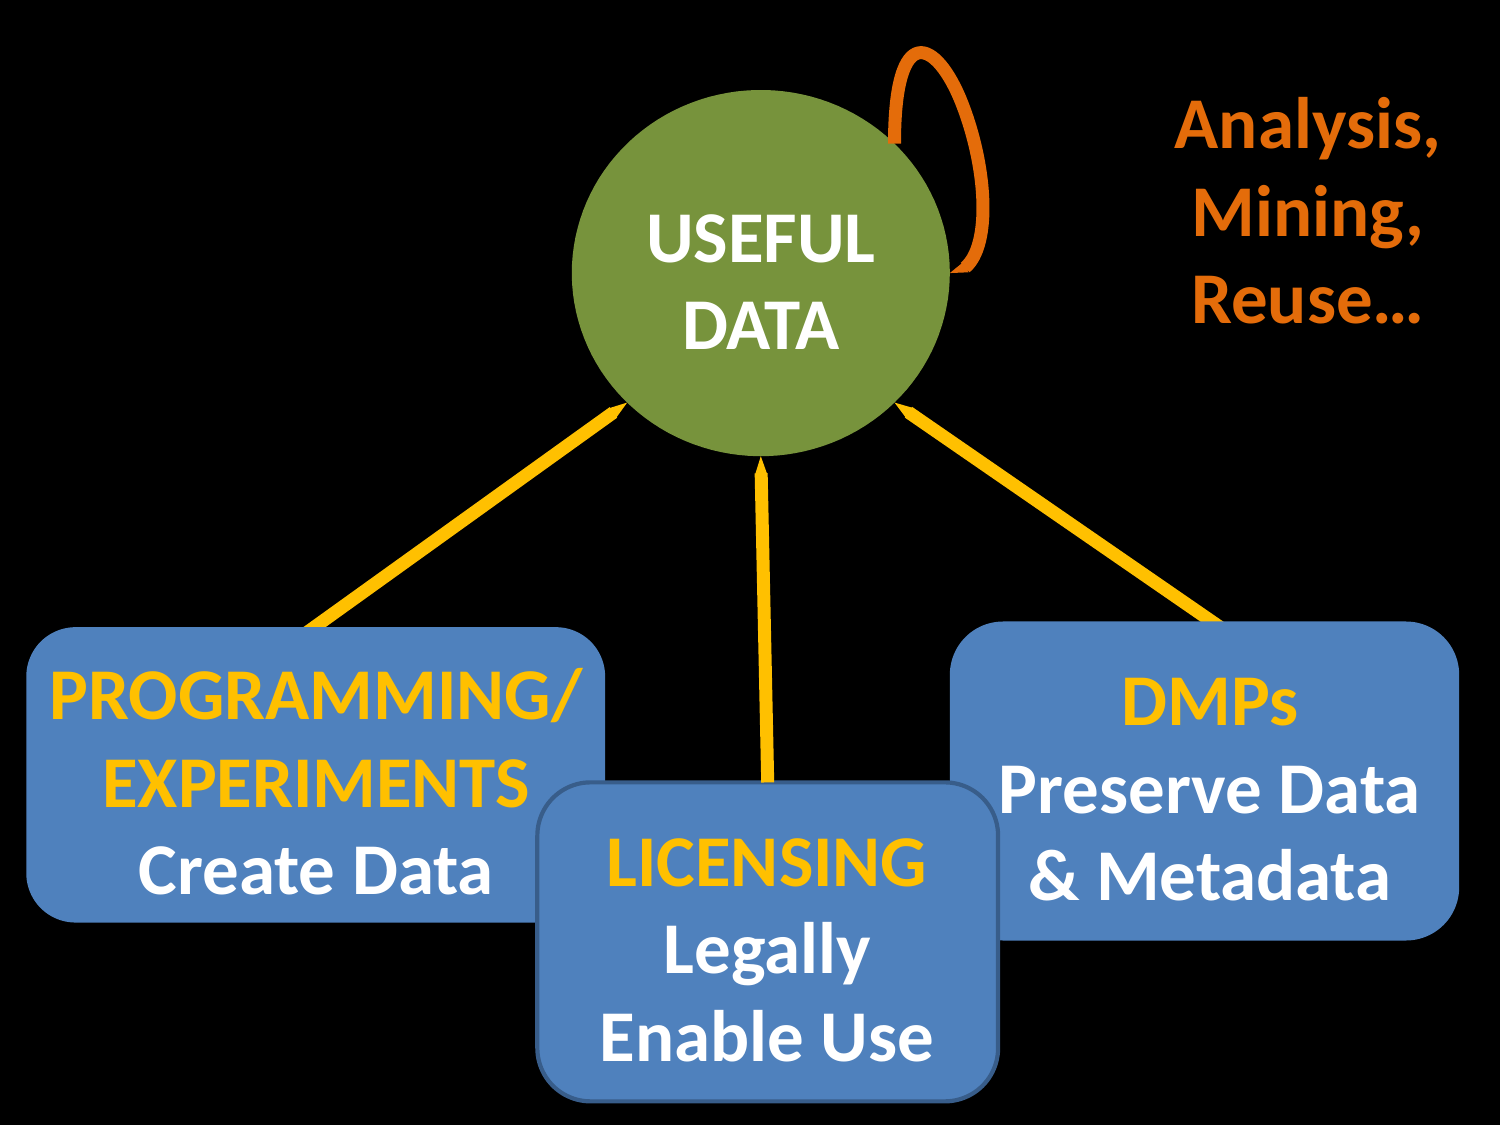

Analysis, Mining, Reuse…
USEFUL DATA
DMPs
Preserve Data & Metadata
PROGRAMMING/
EXPERIMENTS
Create Data
LICENSING
Legally Enable Use